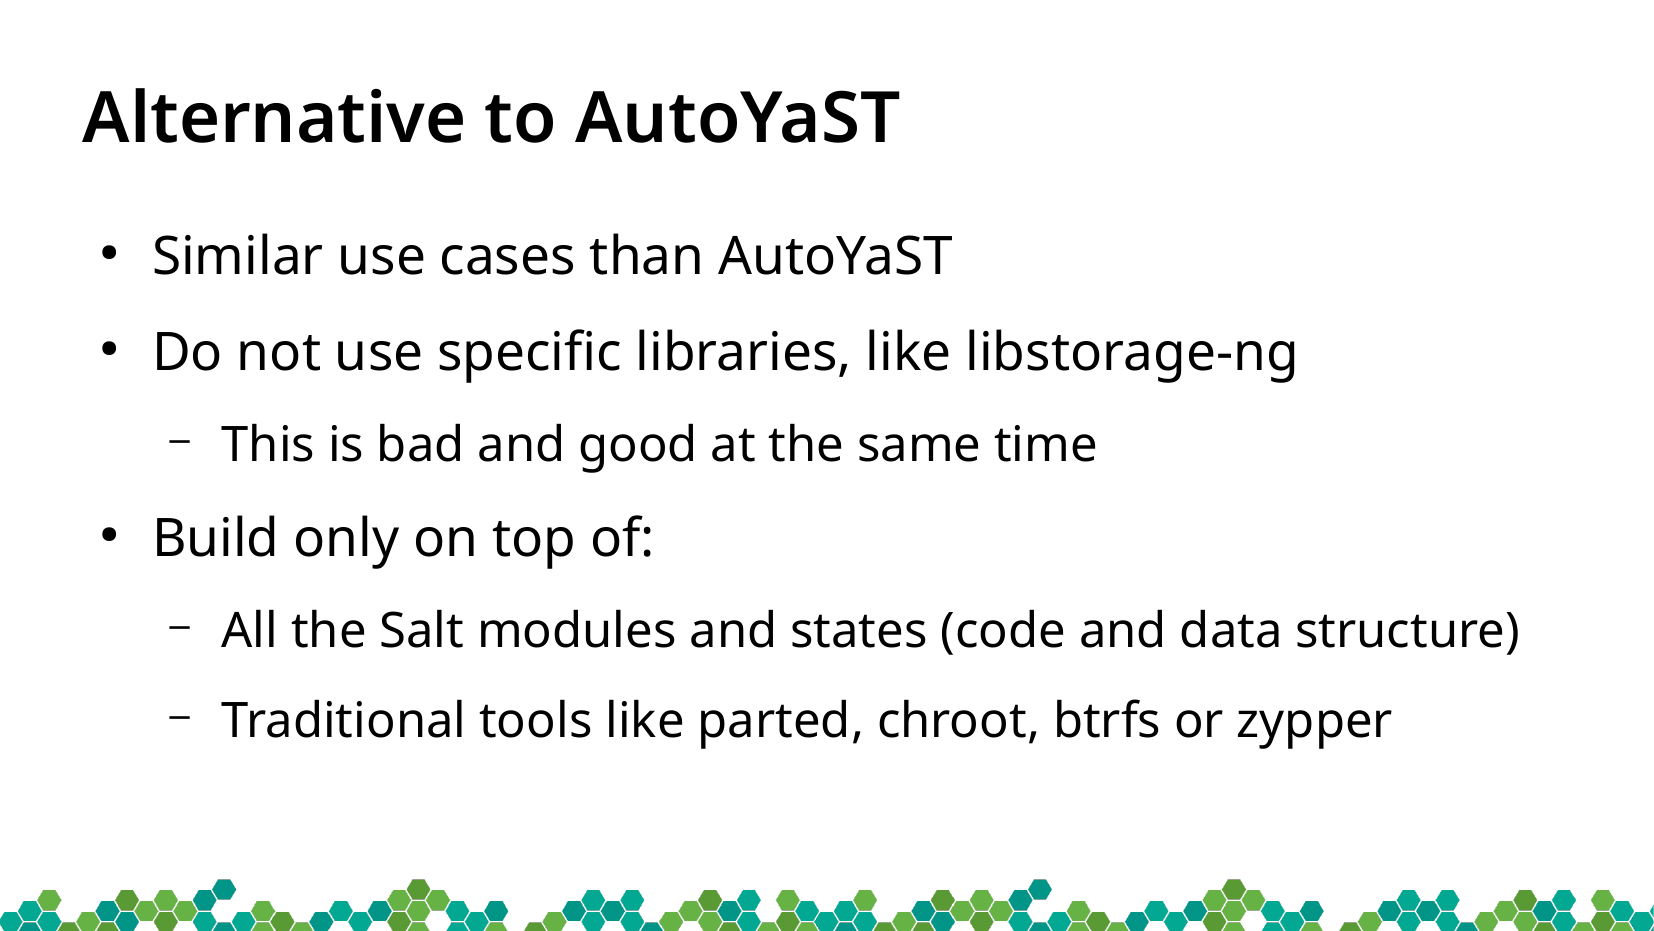

# Alternative to AutoYaST
Similar use cases than AutoYaST
Do not use specific libraries, like libstorage-ng
This is bad and good at the same time
Build only on top of:
All the Salt modules and states (code and data structure)
Traditional tools like parted, chroot, btrfs or zypper